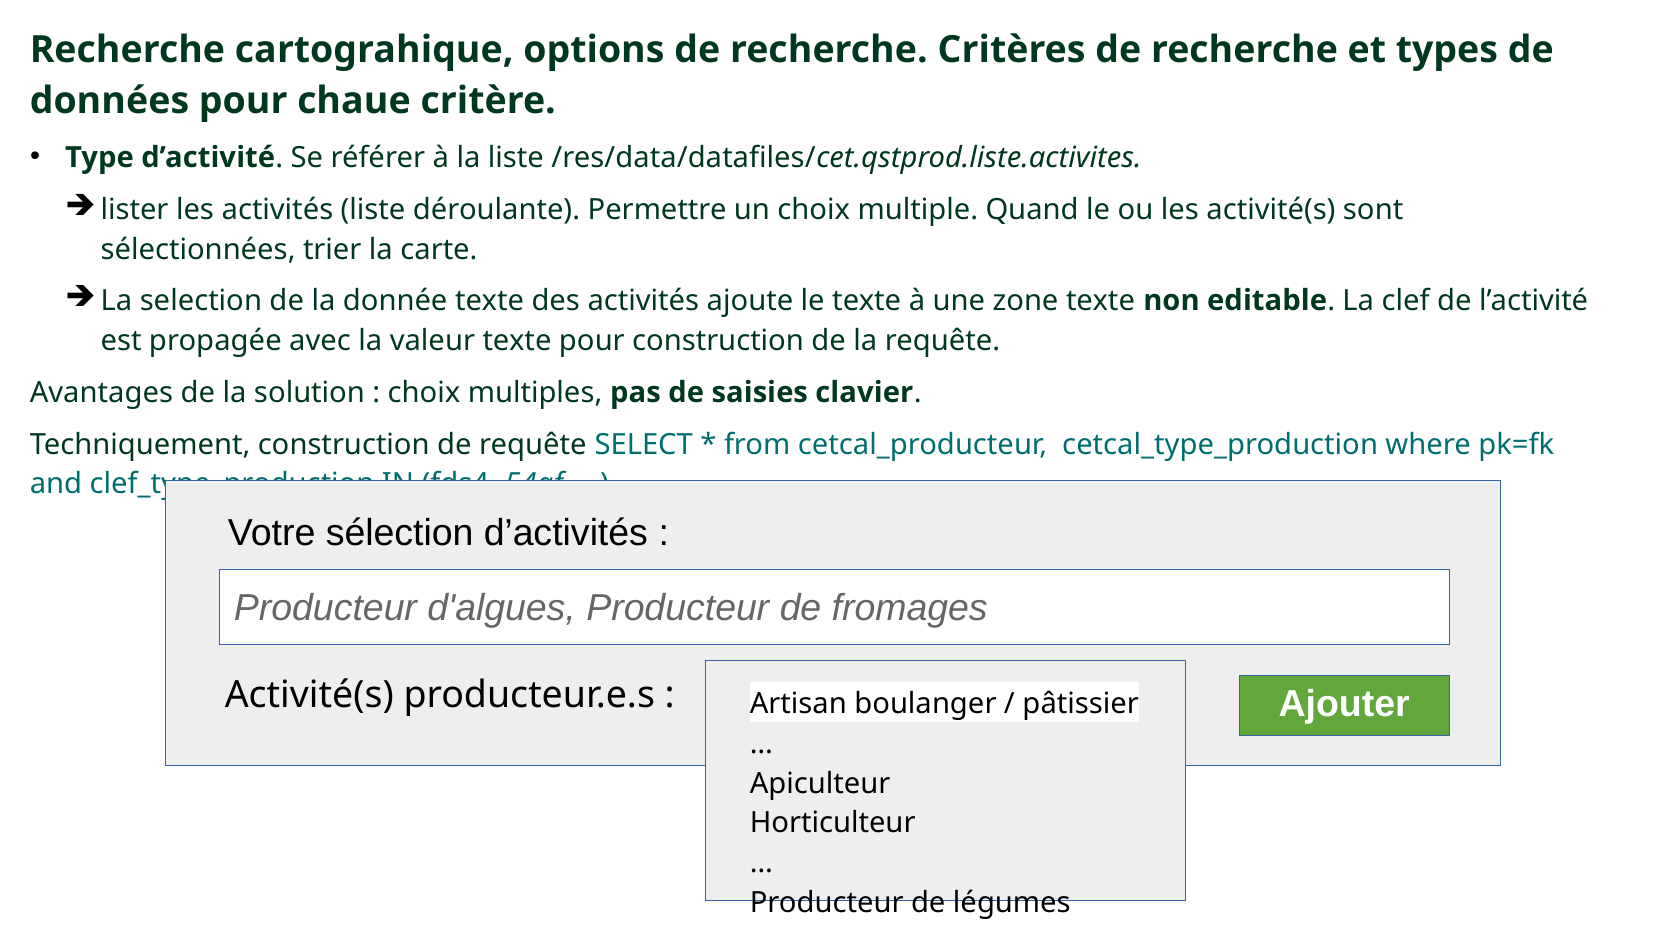

Recherche cartograhique, options de recherche. Critères de recherche et types de données pour chaue critère.
Type d’activité. Se référer à la liste /res/data/datafiles/cet.qstprod.liste.activites.
lister les activités (liste déroulante). Permettre un choix multiple. Quand le ou les activité(s) sont sélectionnées, trier la carte.
La selection de la donnée texte des activités ajoute le texte à une zone texte non editable. La clef de l’activité est propagée avec la valeur texte pour construction de la requête.
Avantages de la solution : choix multiples, pas de saisies clavier.
Techniquement, construction de requête SELECT * from cetcal_producteur, cetcal_type_production where pk=fk and clef_type_production IN (fds4, 54gf, …).
Votre sélection d’activités :
Producteur d'algues, Producteur de fromages
Activité(s) producteur.e.s :
Artisan boulanger / pâtissier
…
Apiculteur
Horticulteur
…
Producteur de légumes
Ajouter